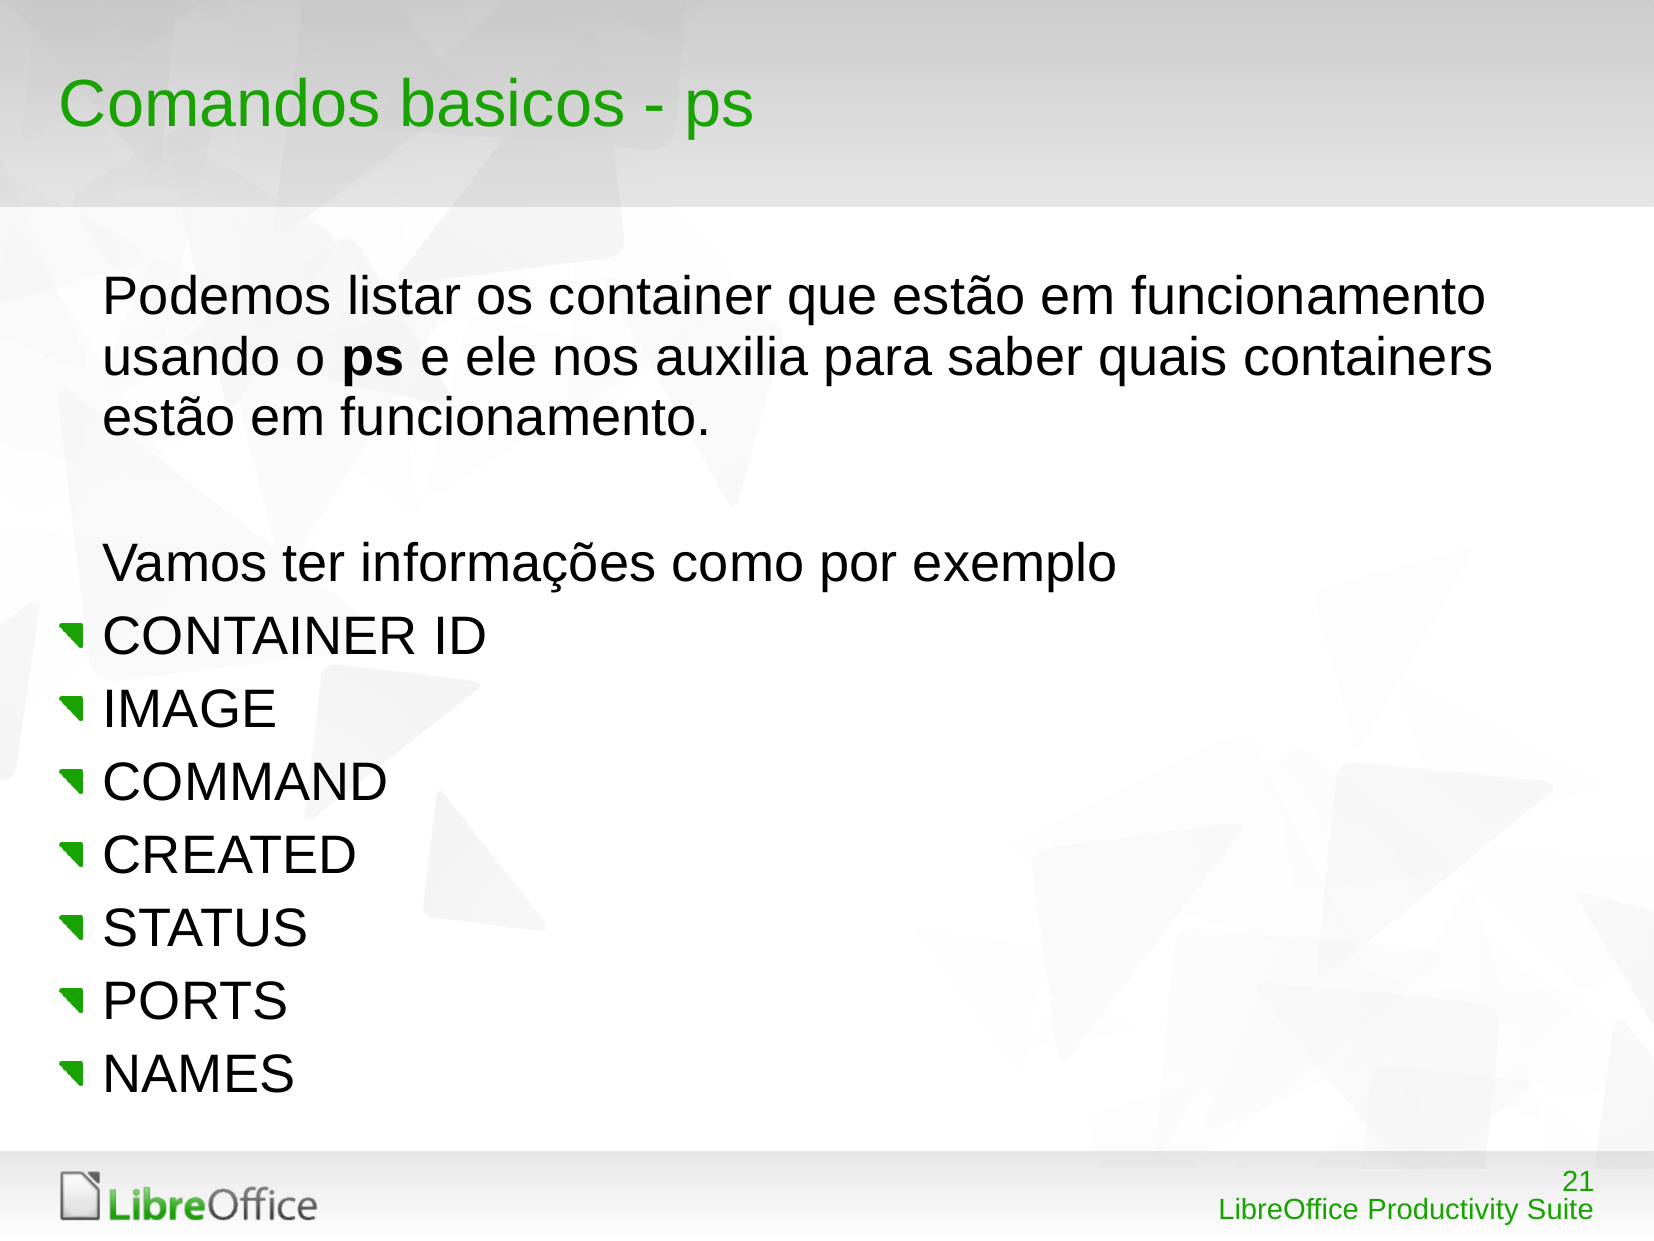

# Comandos basicos - ps
Podemos listar os container que estão em funcionamento usando o ps e ele nos auxilia para saber quais containers estão em funcionamento.
Vamos ter informações como por exemplo
CONTAINER ID
IMAGE
COMMAND
CREATED
STATUS
PORTS
NAMES
21
LibreOffice Productivity Suite